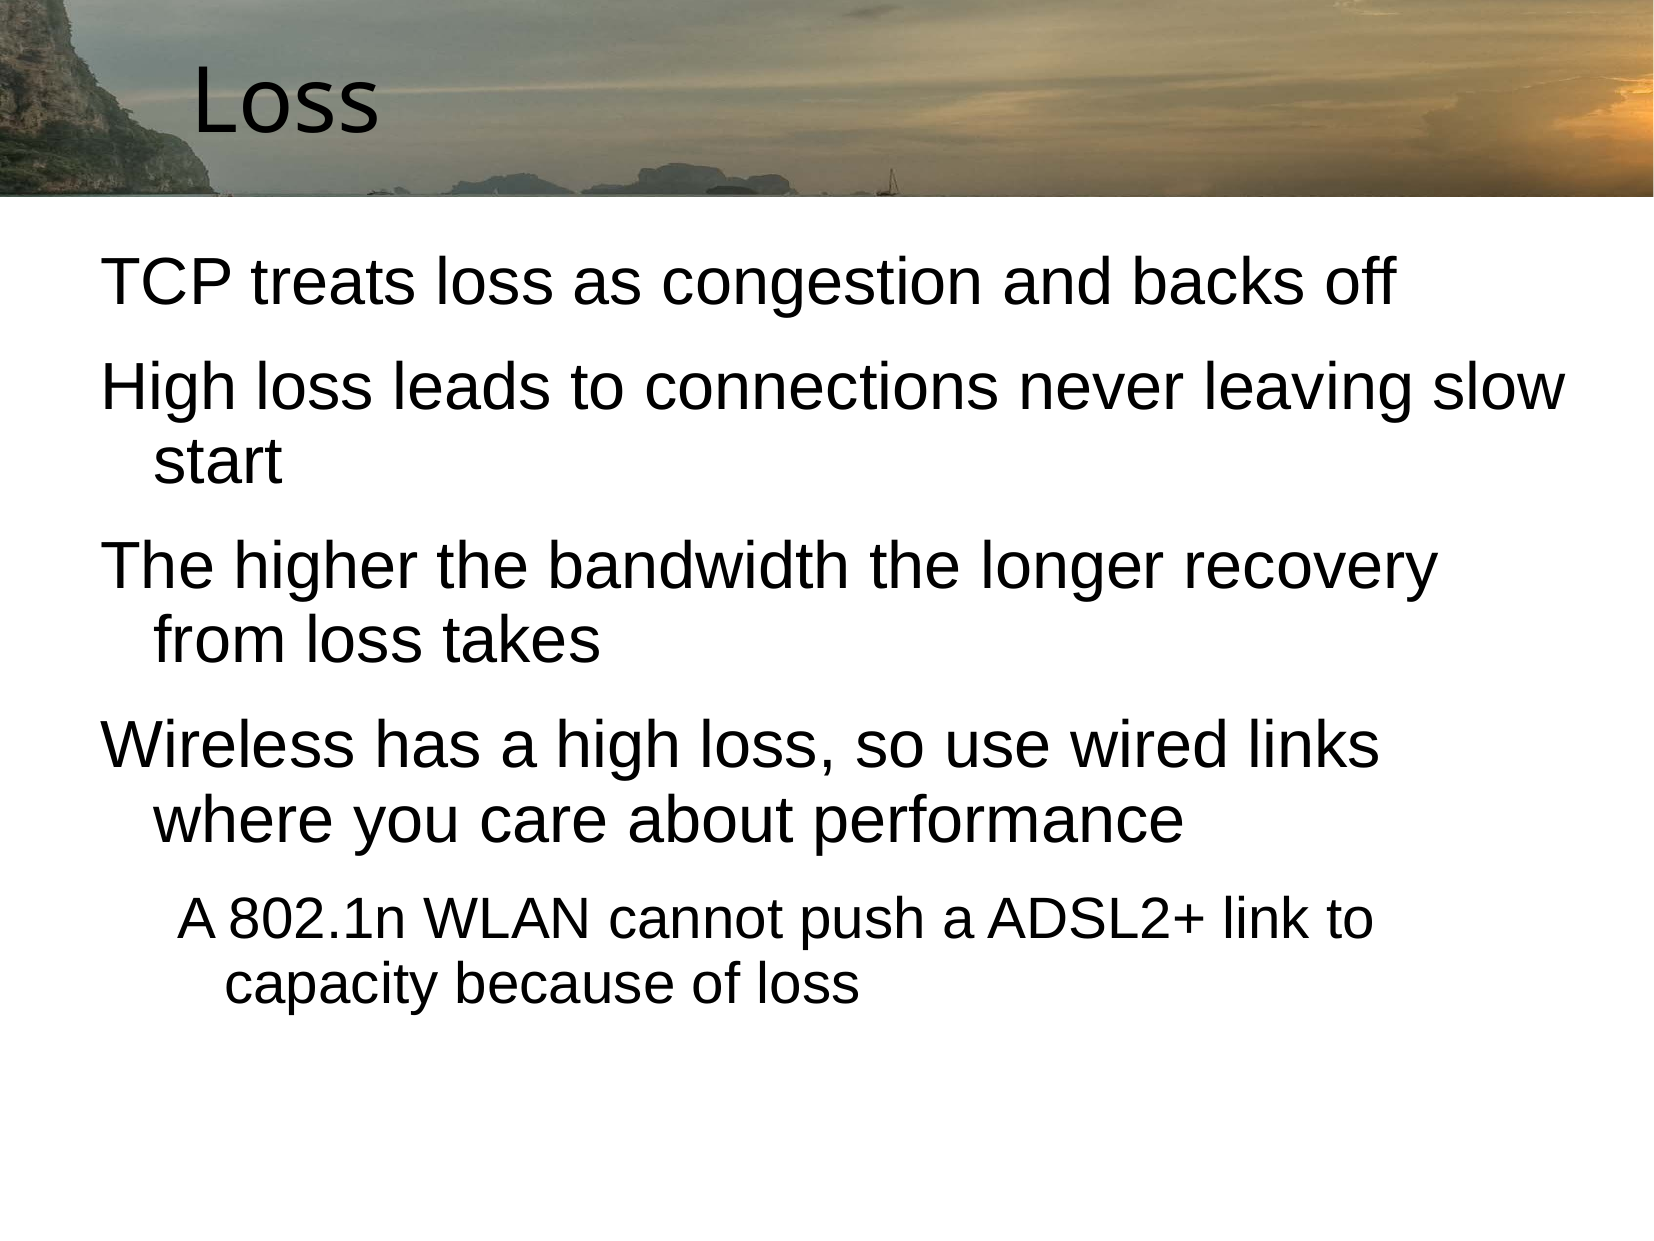

# Loss
TCP treats loss as congestion and backs off
High loss leads to connections never leaving slow start
The higher the bandwidth the longer recovery from loss takes
Wireless has a high loss, so use wired links where you care about performance
A 802.1n WLAN cannot push a ADSL2+ link to capacity because of loss